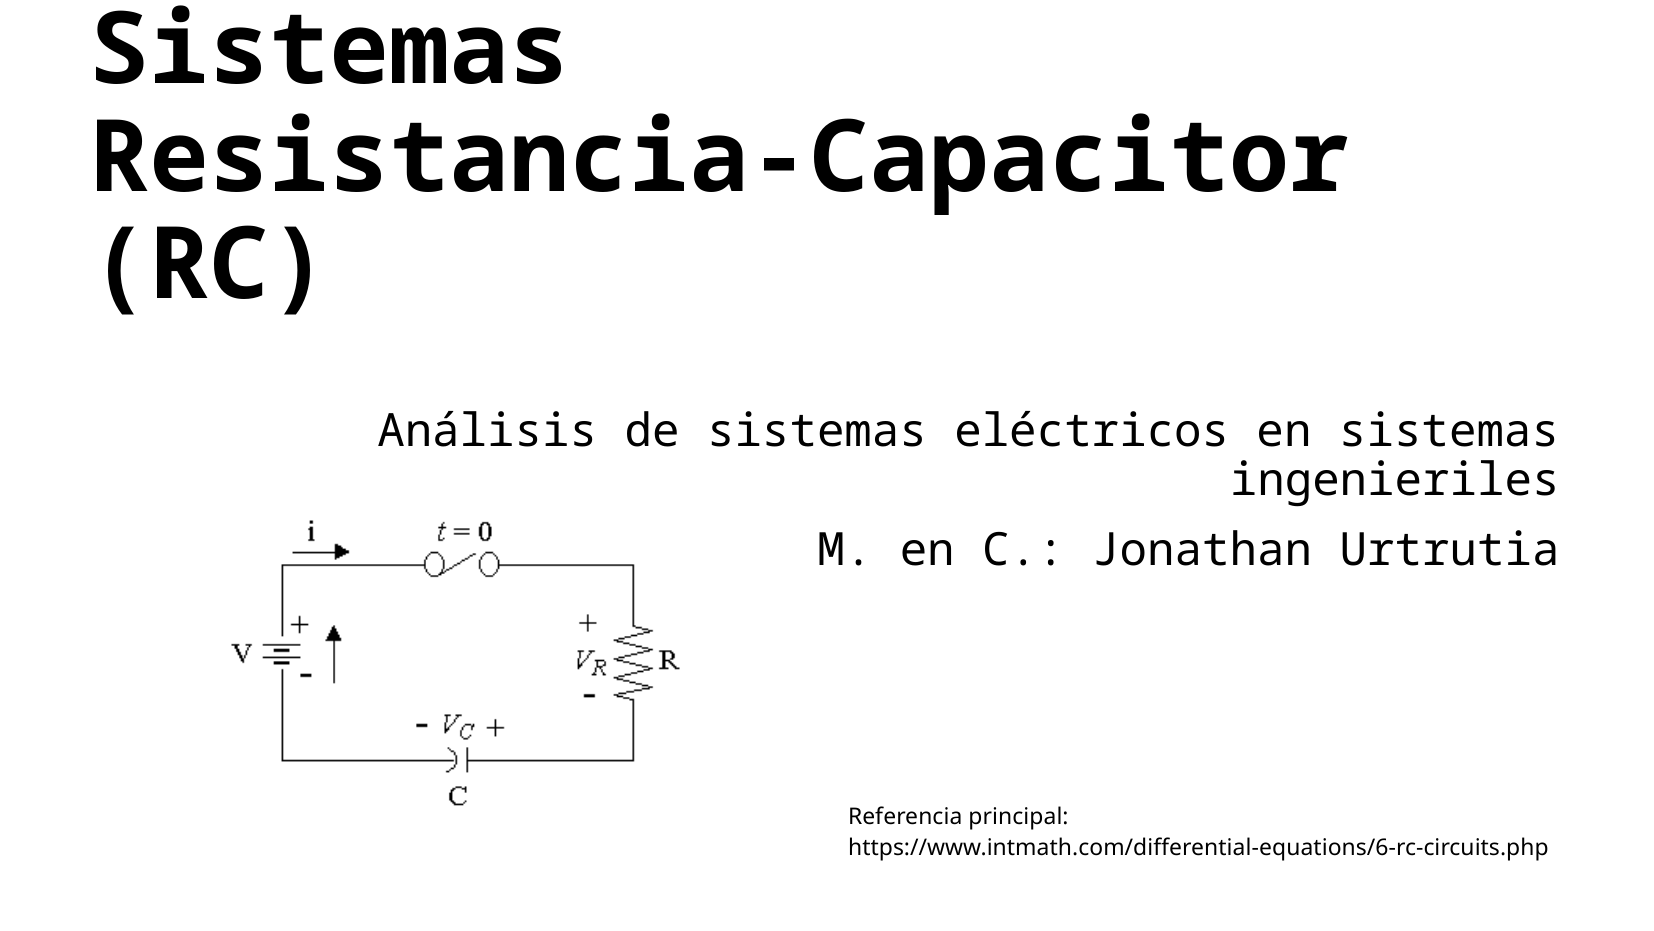

# Sistemas Resistancia-Capacitor (RC)
Análisis de sistemas eléctricos en sistemas ingenieriles
M. en C.: Jonathan Urtrutia
Referencia principal:
https://www.intmath.com/differential-equations/6-rc-circuits.php